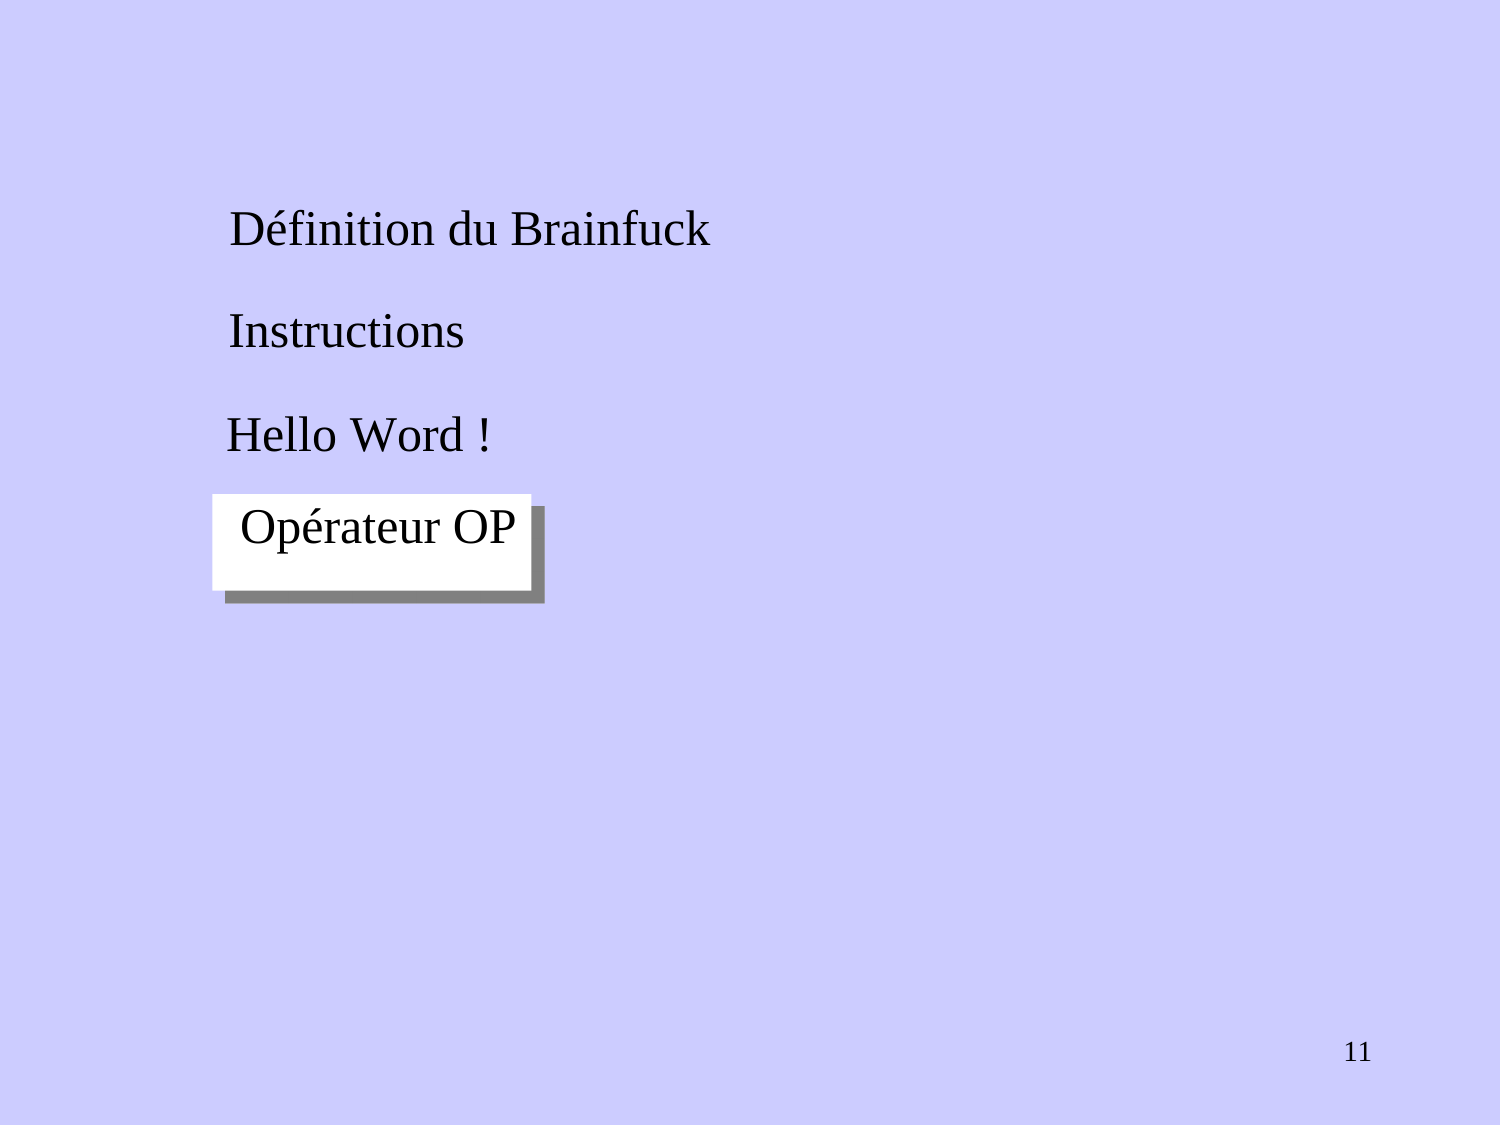

Définition du Brainfuck
Instructions
Hello Word !
Opérateur OP